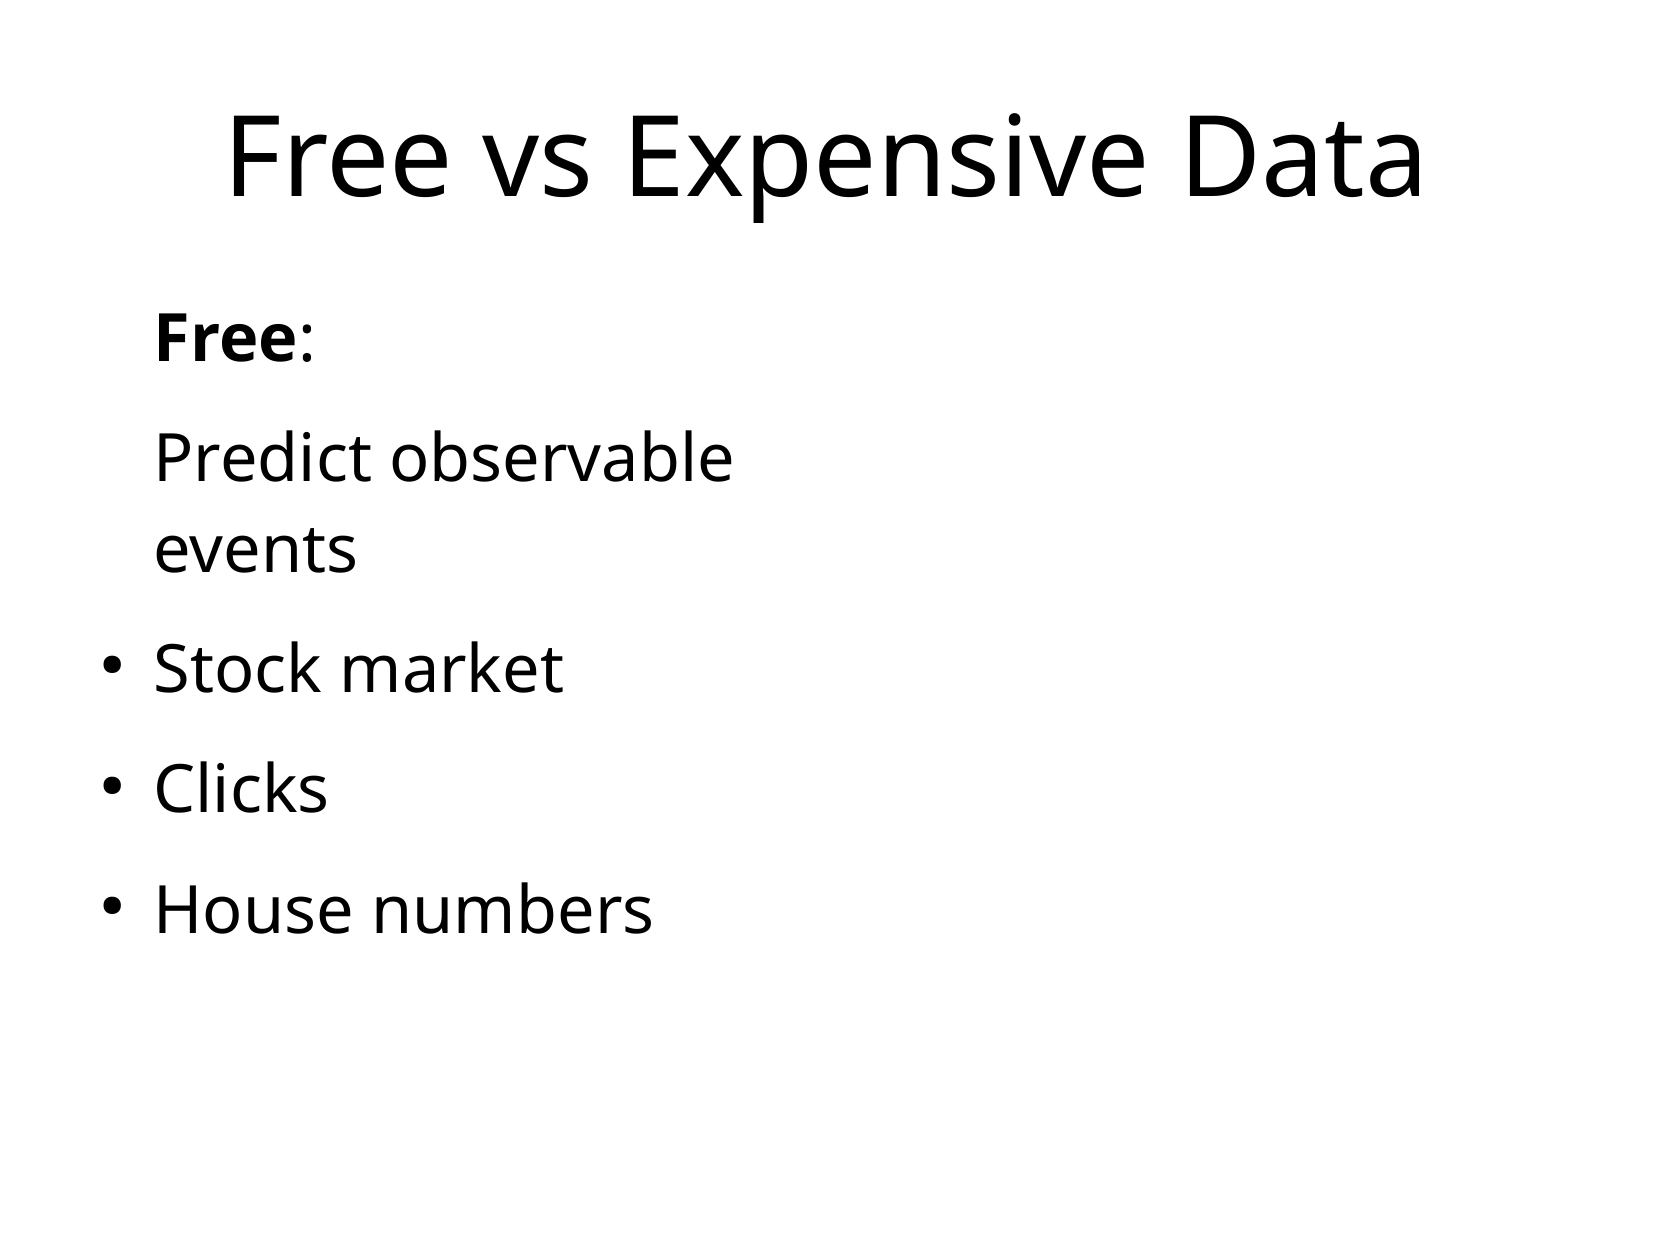

# Free vs Expensive Data
Free:
Predict observable events
Stock market
Clicks
House numbers